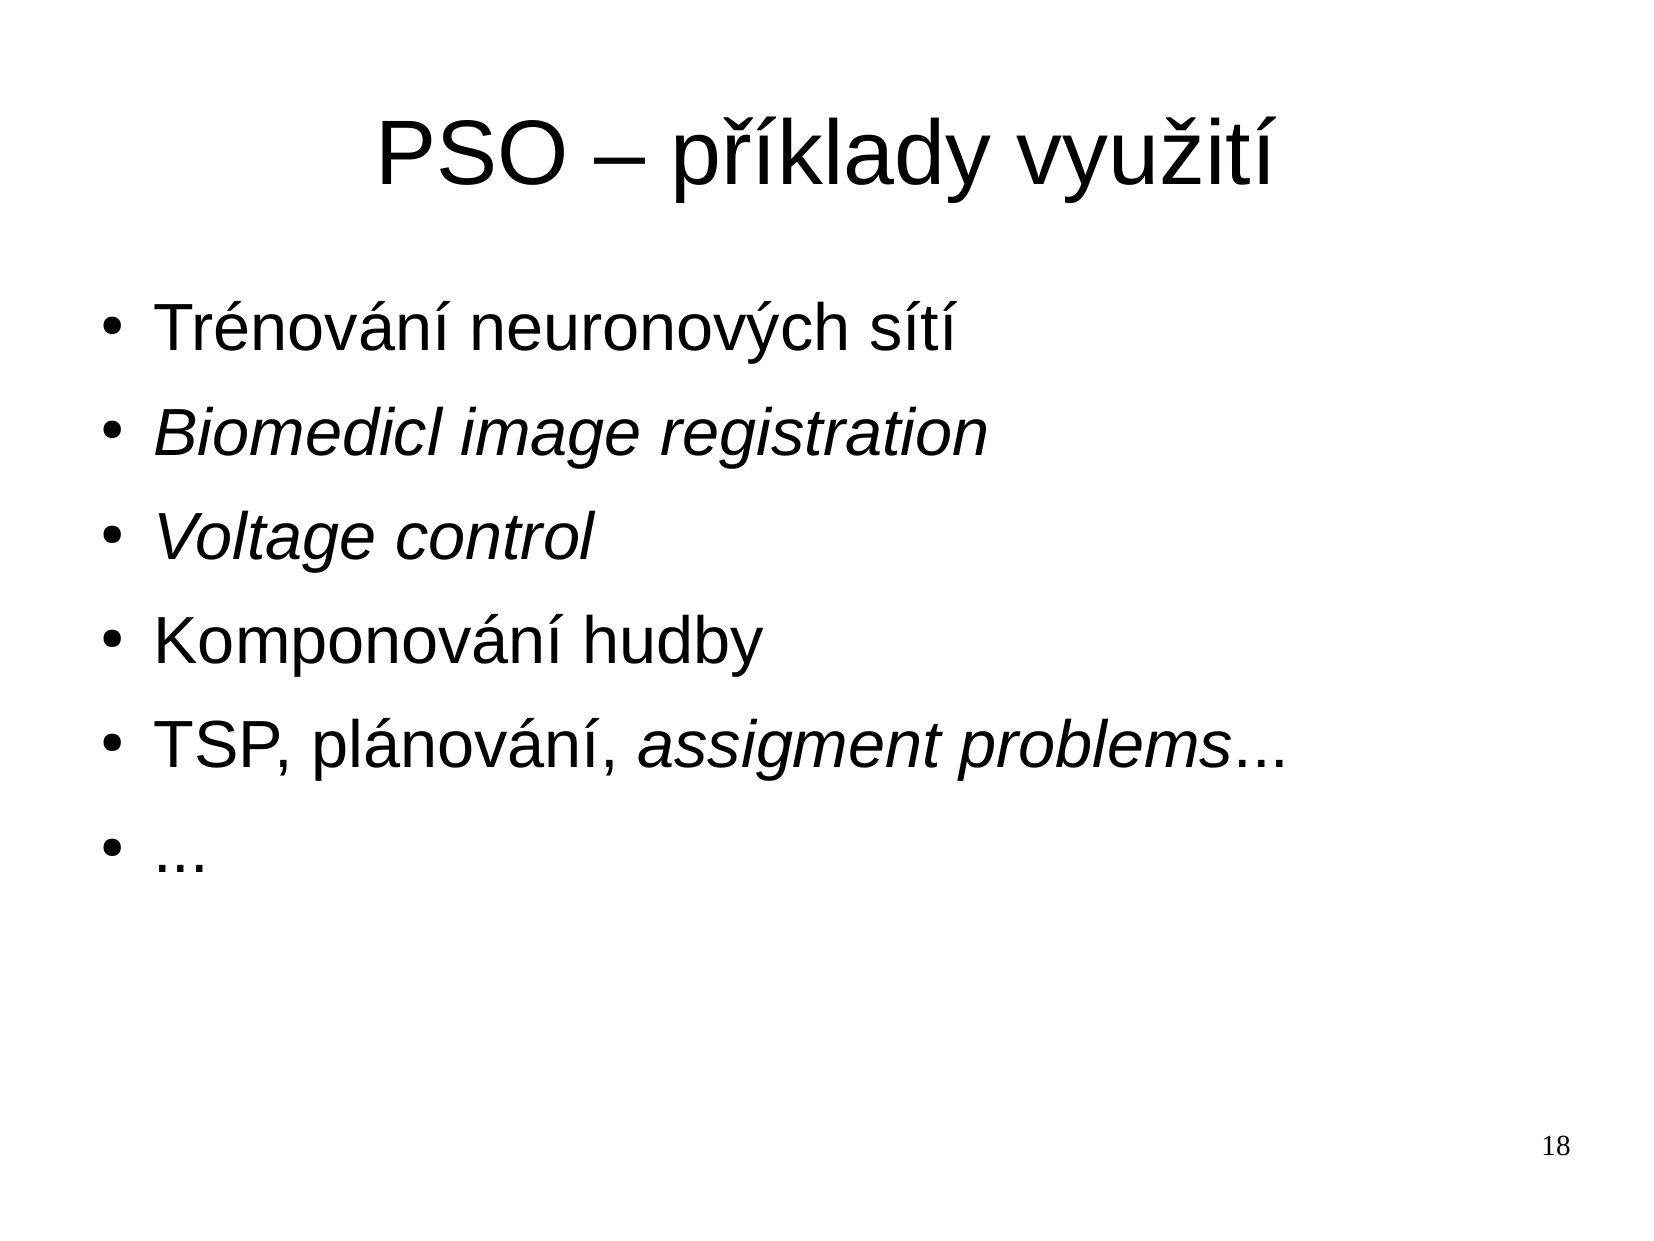

# PSO – příklady využití
Trénování neuronových sítí
Biomedicl image registration
Voltage control
Komponování hudby
TSP, plánování, assigment problems...
...
18